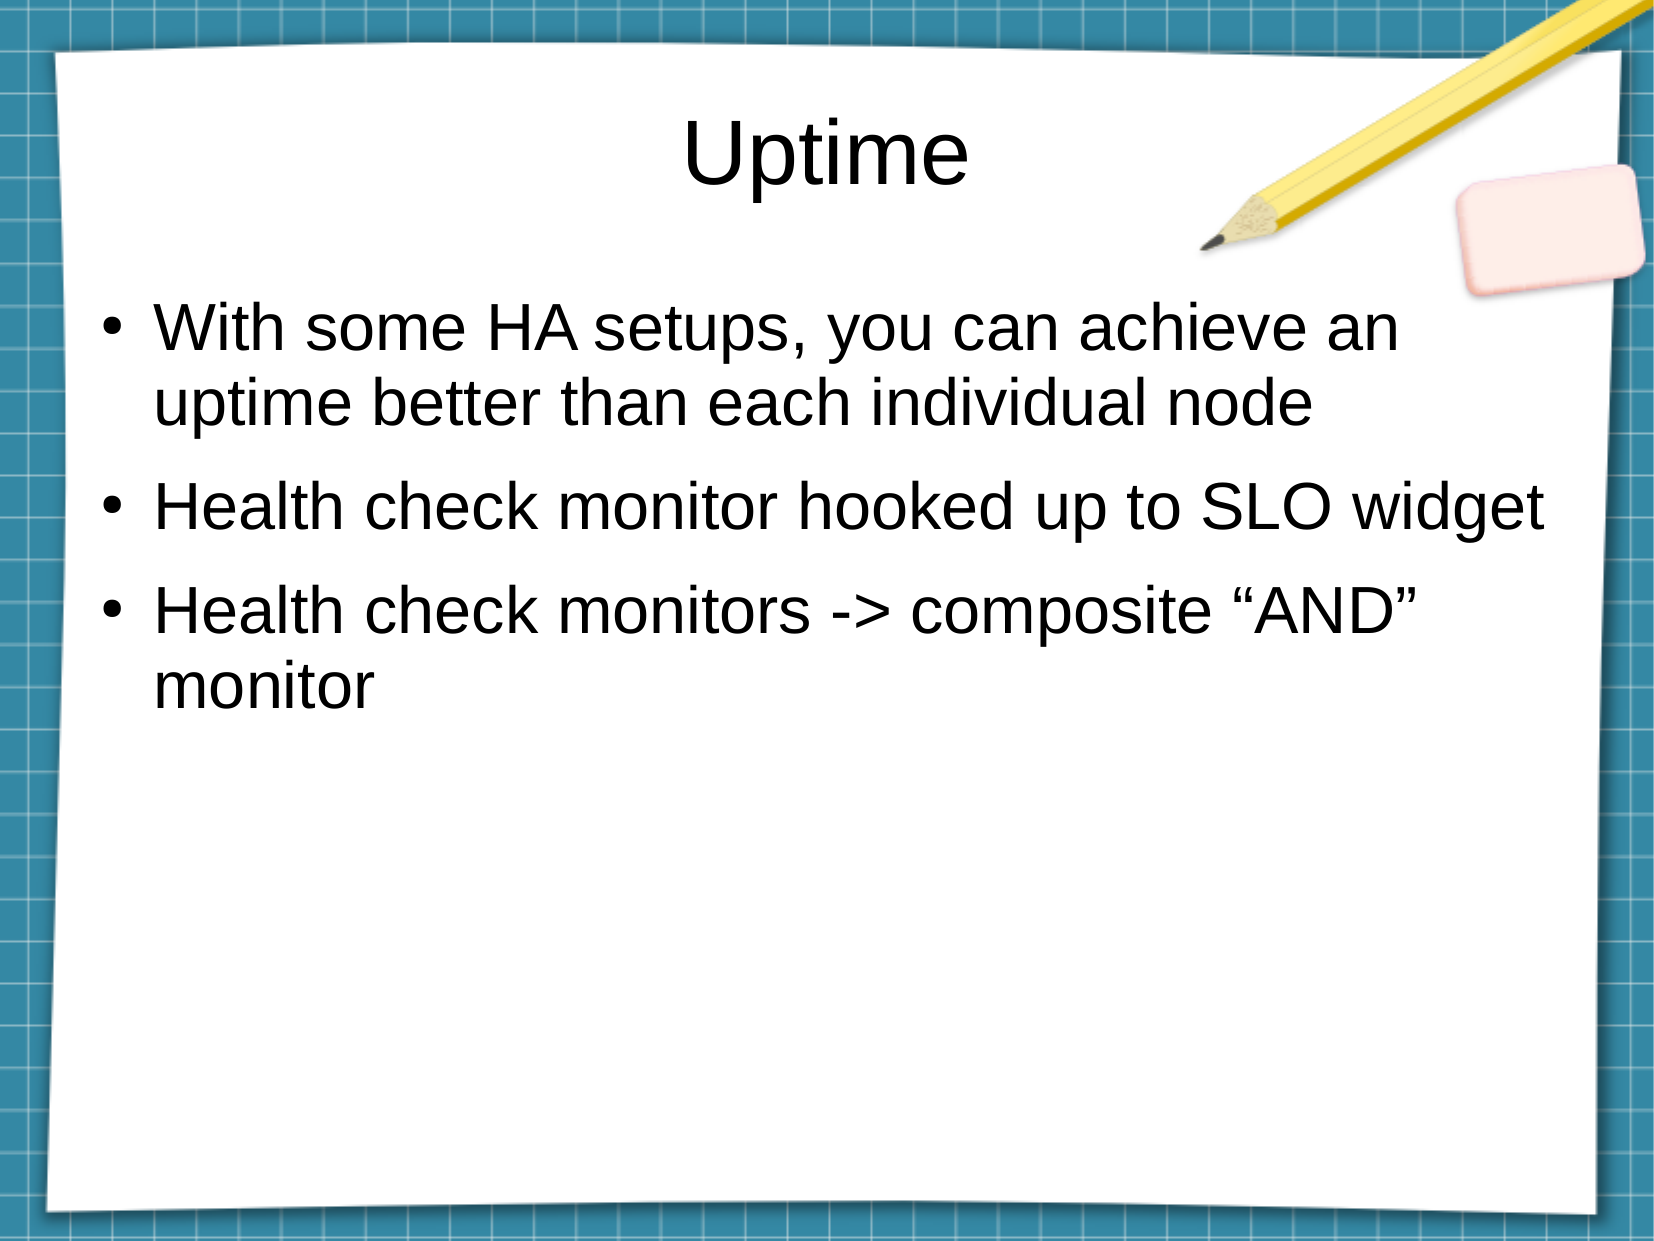

# Uptime
With some HA setups, you can achieve an uptime better than each individual node
Health check monitor hooked up to SLO widget
Health check monitors -> composite “AND” monitor